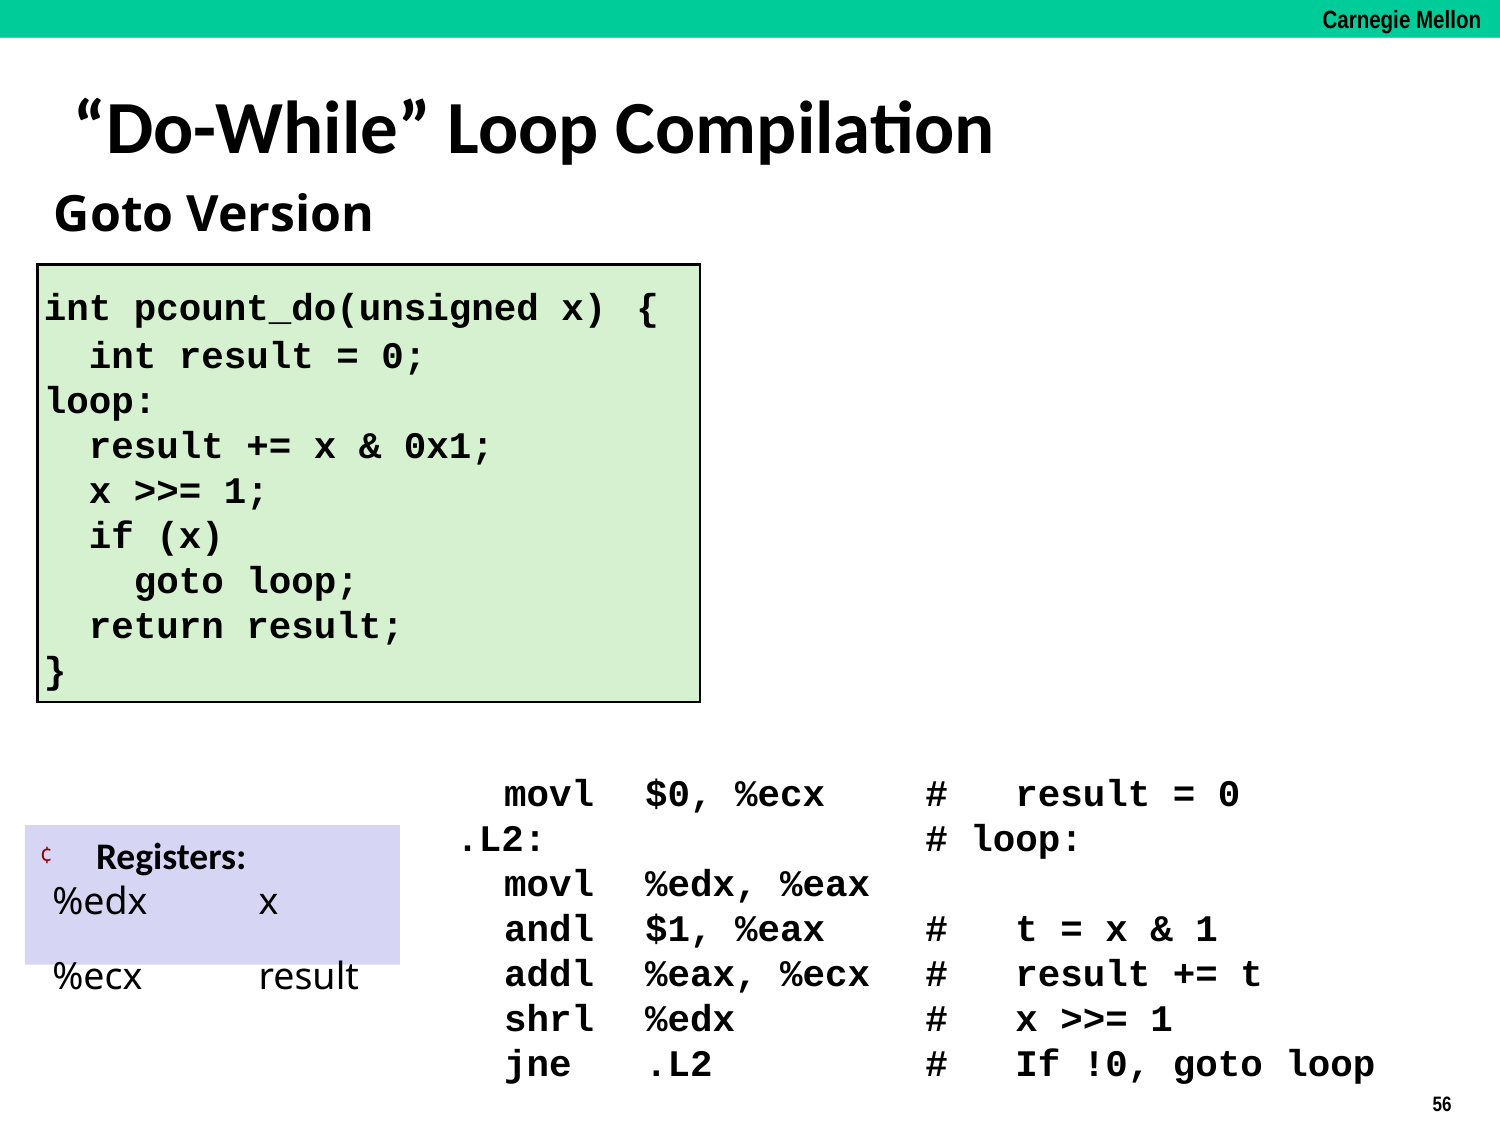

Carnegie Mellon
# “Do-While” Loop Compilation
Goto Version
int pcount_do(unsigned x) {
 int result = 0;
loop:
 result += x & 0x1;
 x >>= 1;
 if (x)
 goto loop;
 return result;
}
	movl	$0, %ecx	# result = 0
.L2:		# loop:
	movl	%edx, %eax
	andl	$1, %eax	# t = x & 1
	addl	%eax, %ecx	# result += t
	shrl	%edx	# x >>= 1
	jne	.L2	# If !0, goto loop
Registers:
%edx	x
%ecx	result